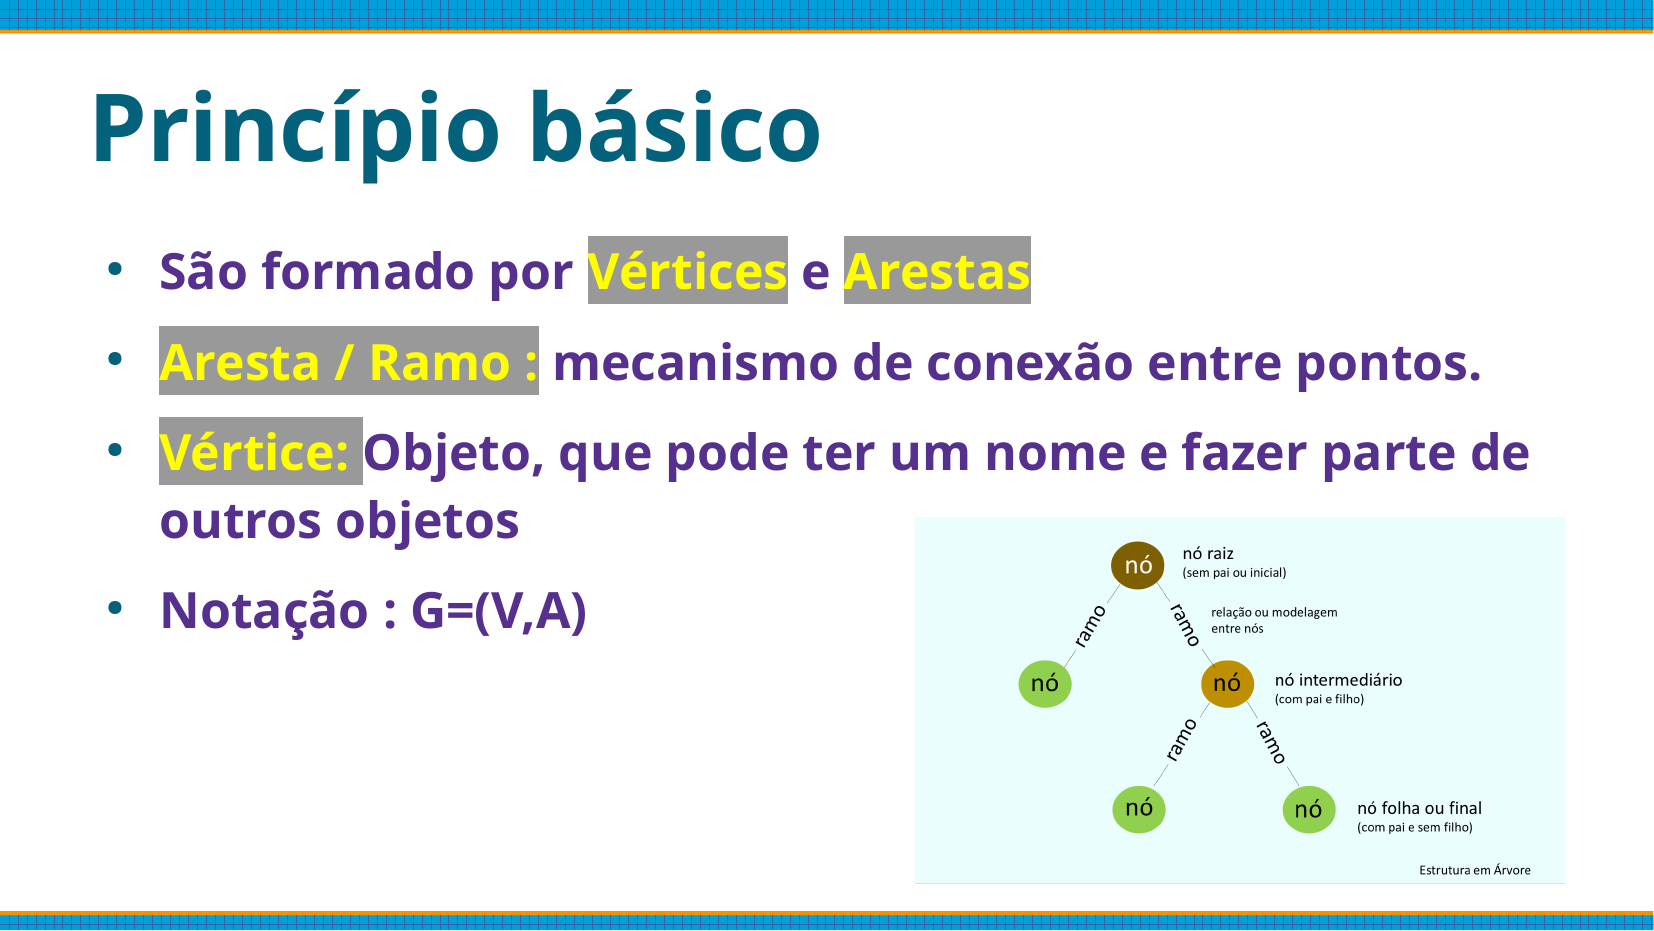

# Princípio básico
São formado por Vértices e Arestas
Aresta / Ramo : mecanismo de conexão entre pontos.
Vértice: Objeto, que pode ter um nome e fazer parte de outros objetos
Notação : G=(V,A)